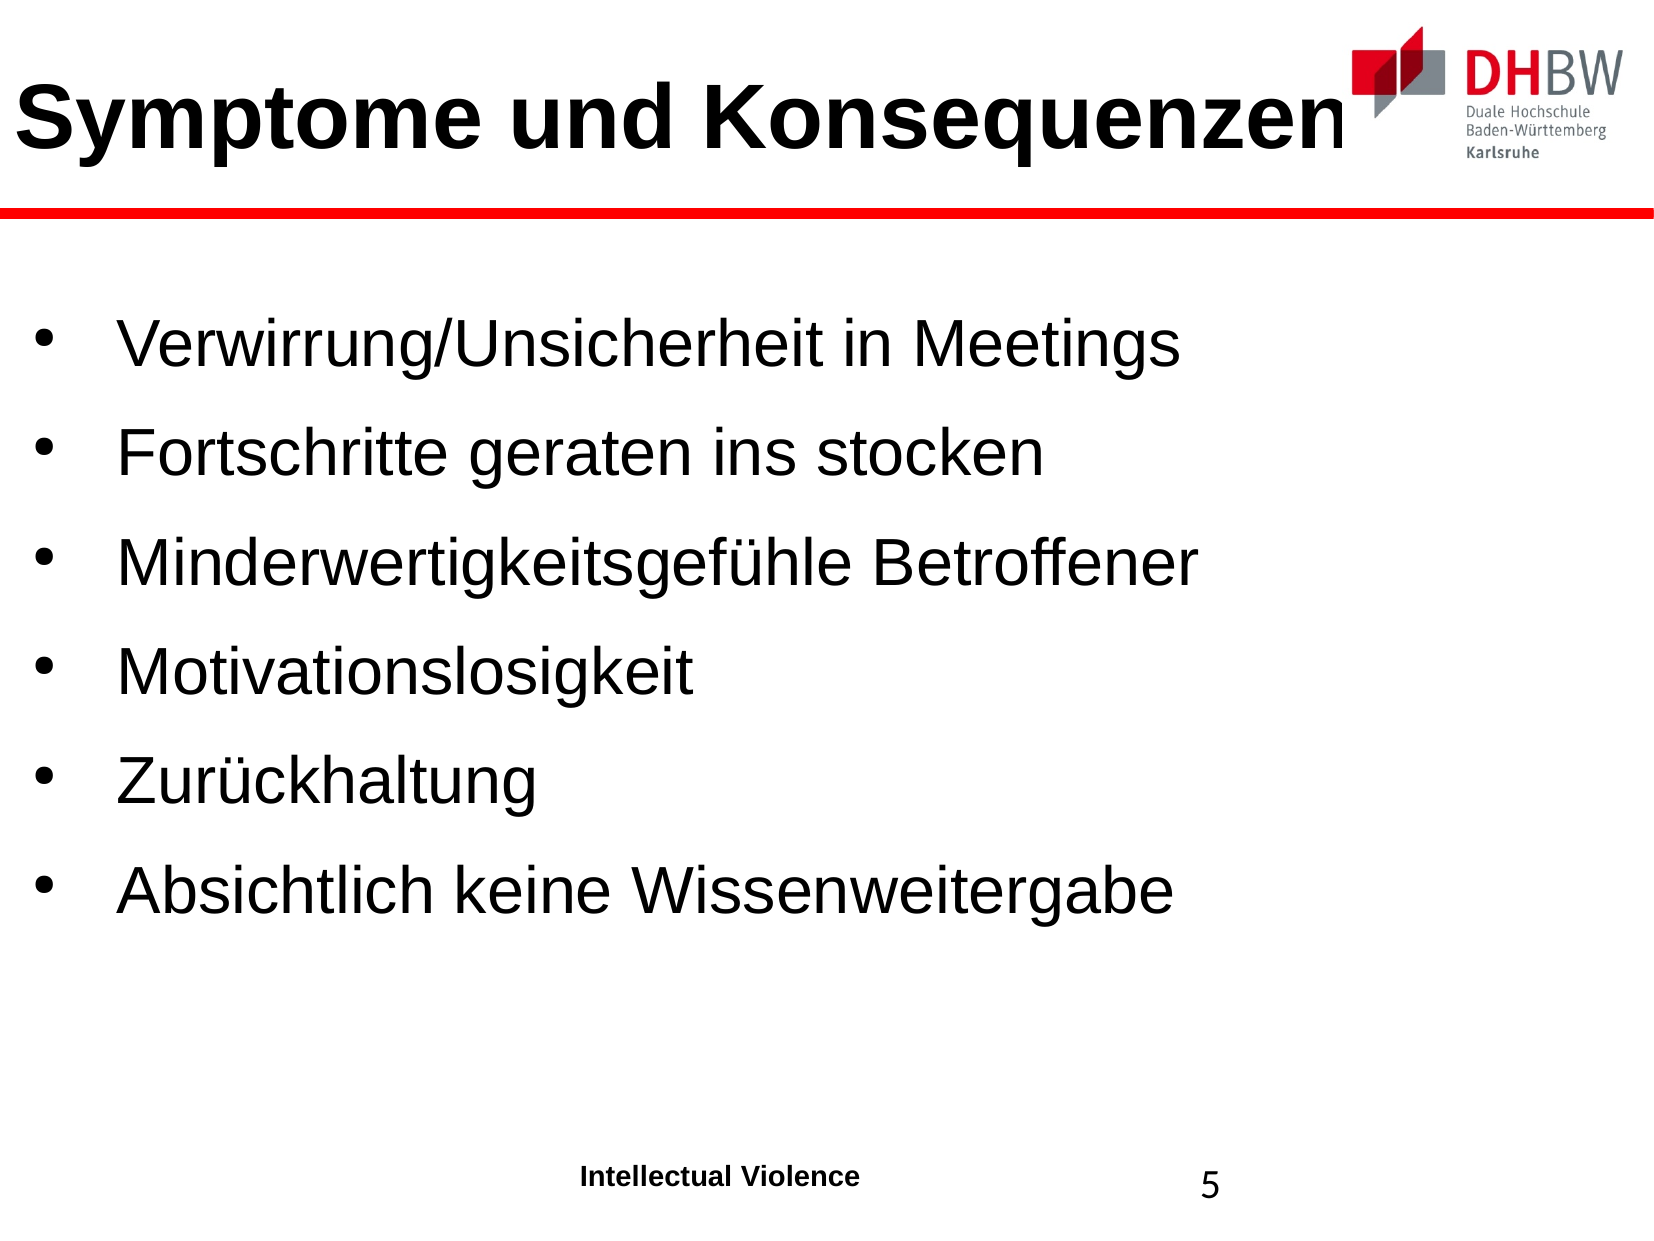

# Symptome und Konsequenzen
Verwirrung/Unsicherheit in Meetings
Fortschritte geraten ins stocken
Minderwertigkeitsgefühle Betroffener
Motivationslosigkeit
Zurückhaltung
Absichtlich keine Wissenweitergabe
Intellectual Violence